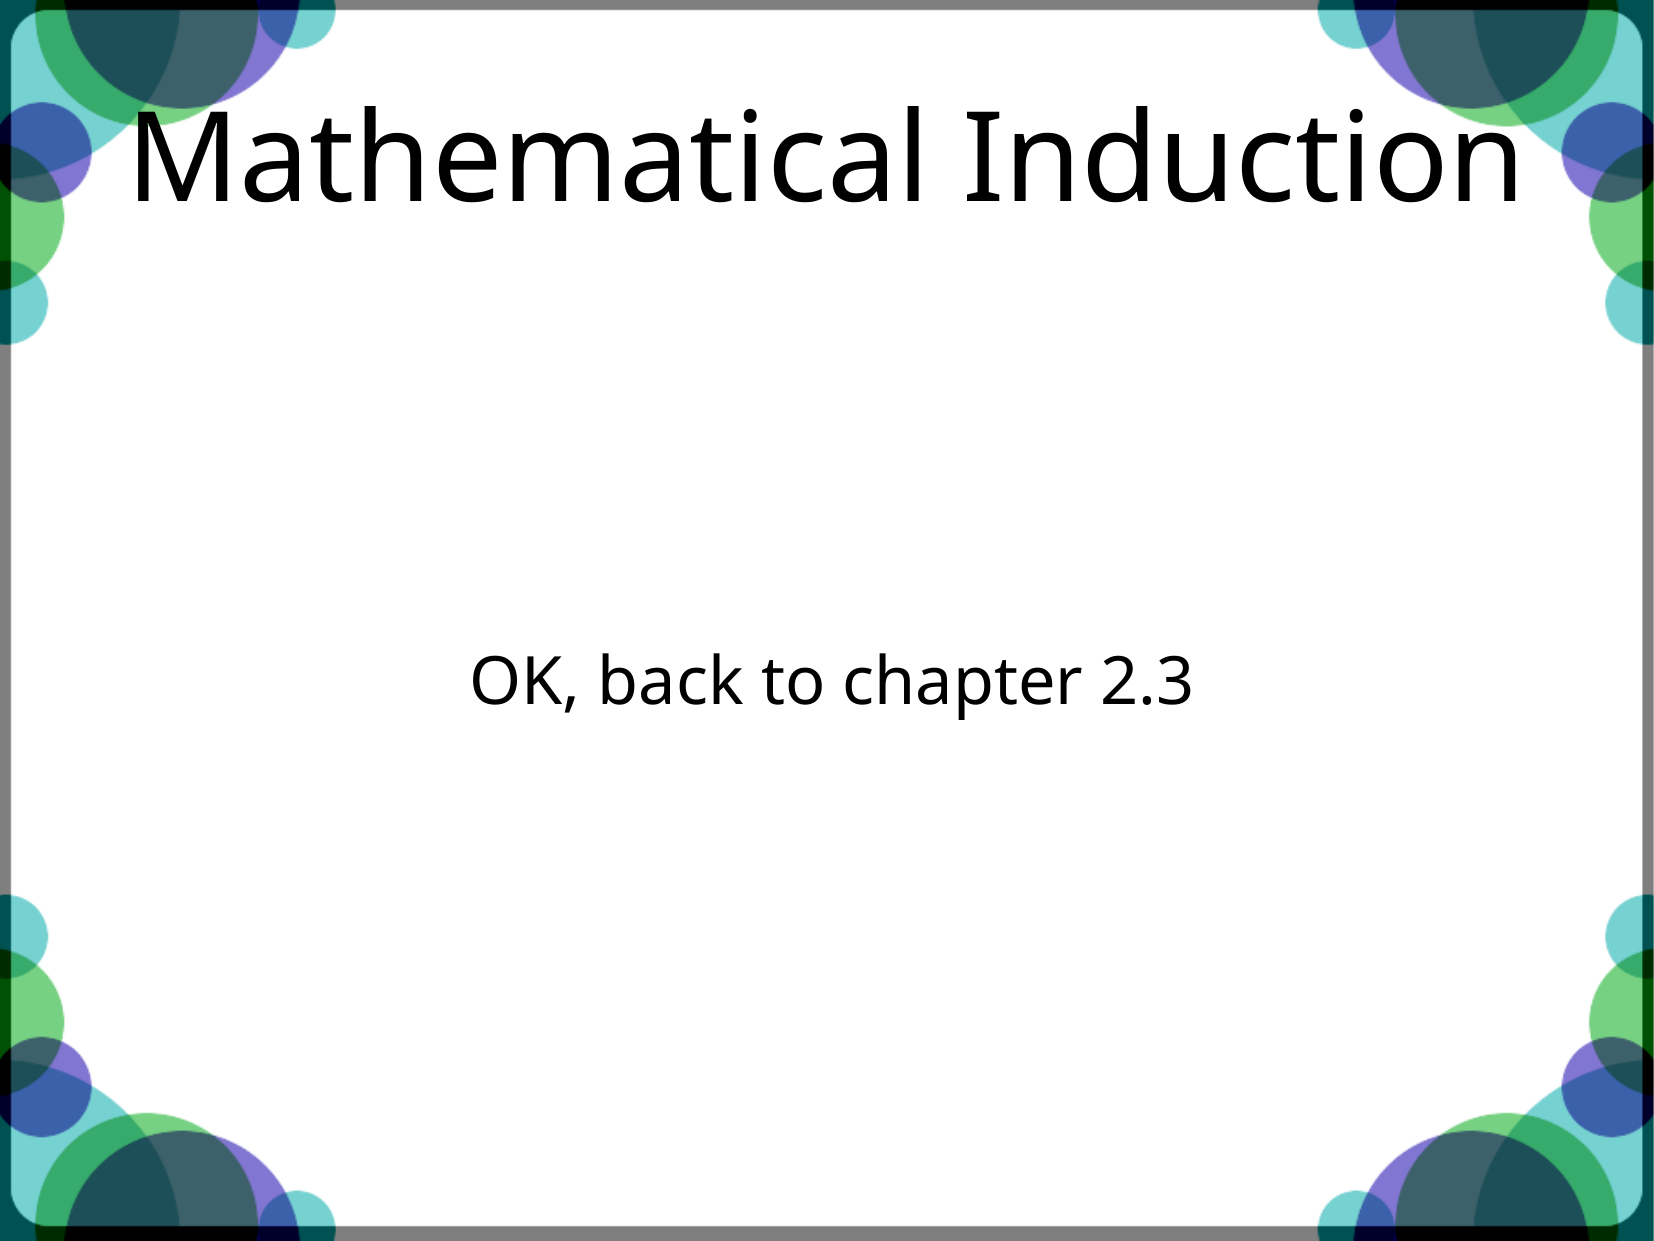

# Mathematical Induction
OK, back to chapter 2.3